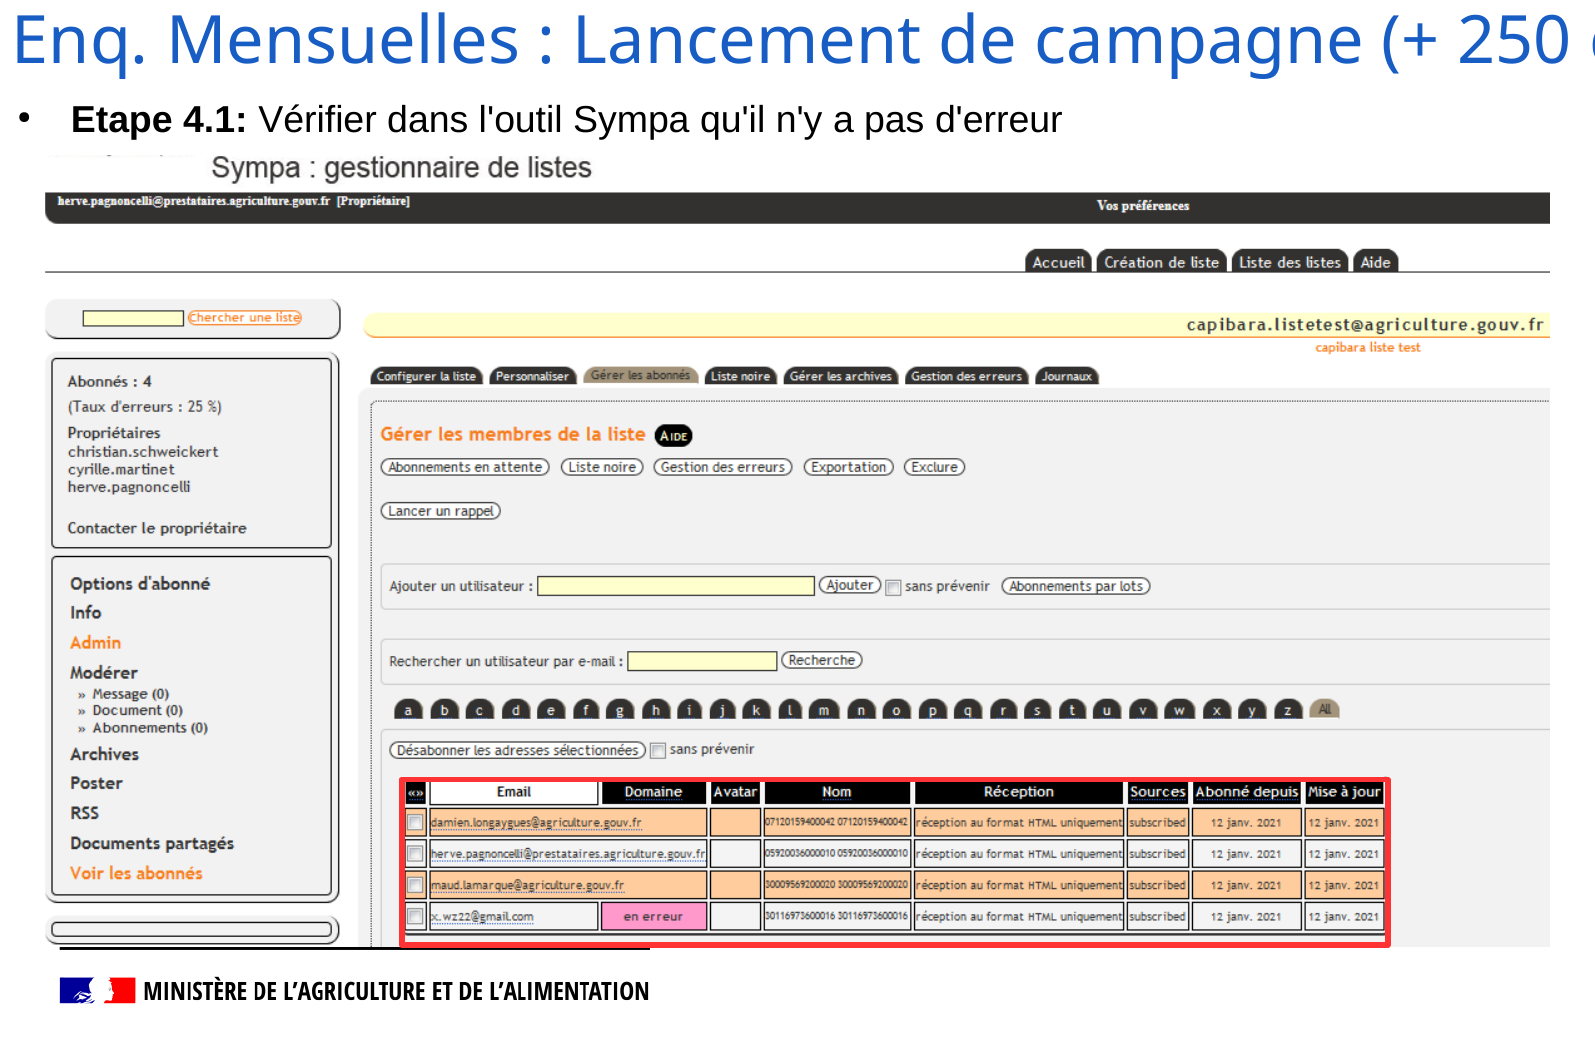

Enq. Mensuelles : Lancement de campagne (+ 250 quest)
# Etape 4.1: Vérifier dans l'outil Sympa qu'il n'y a pas d'erreur